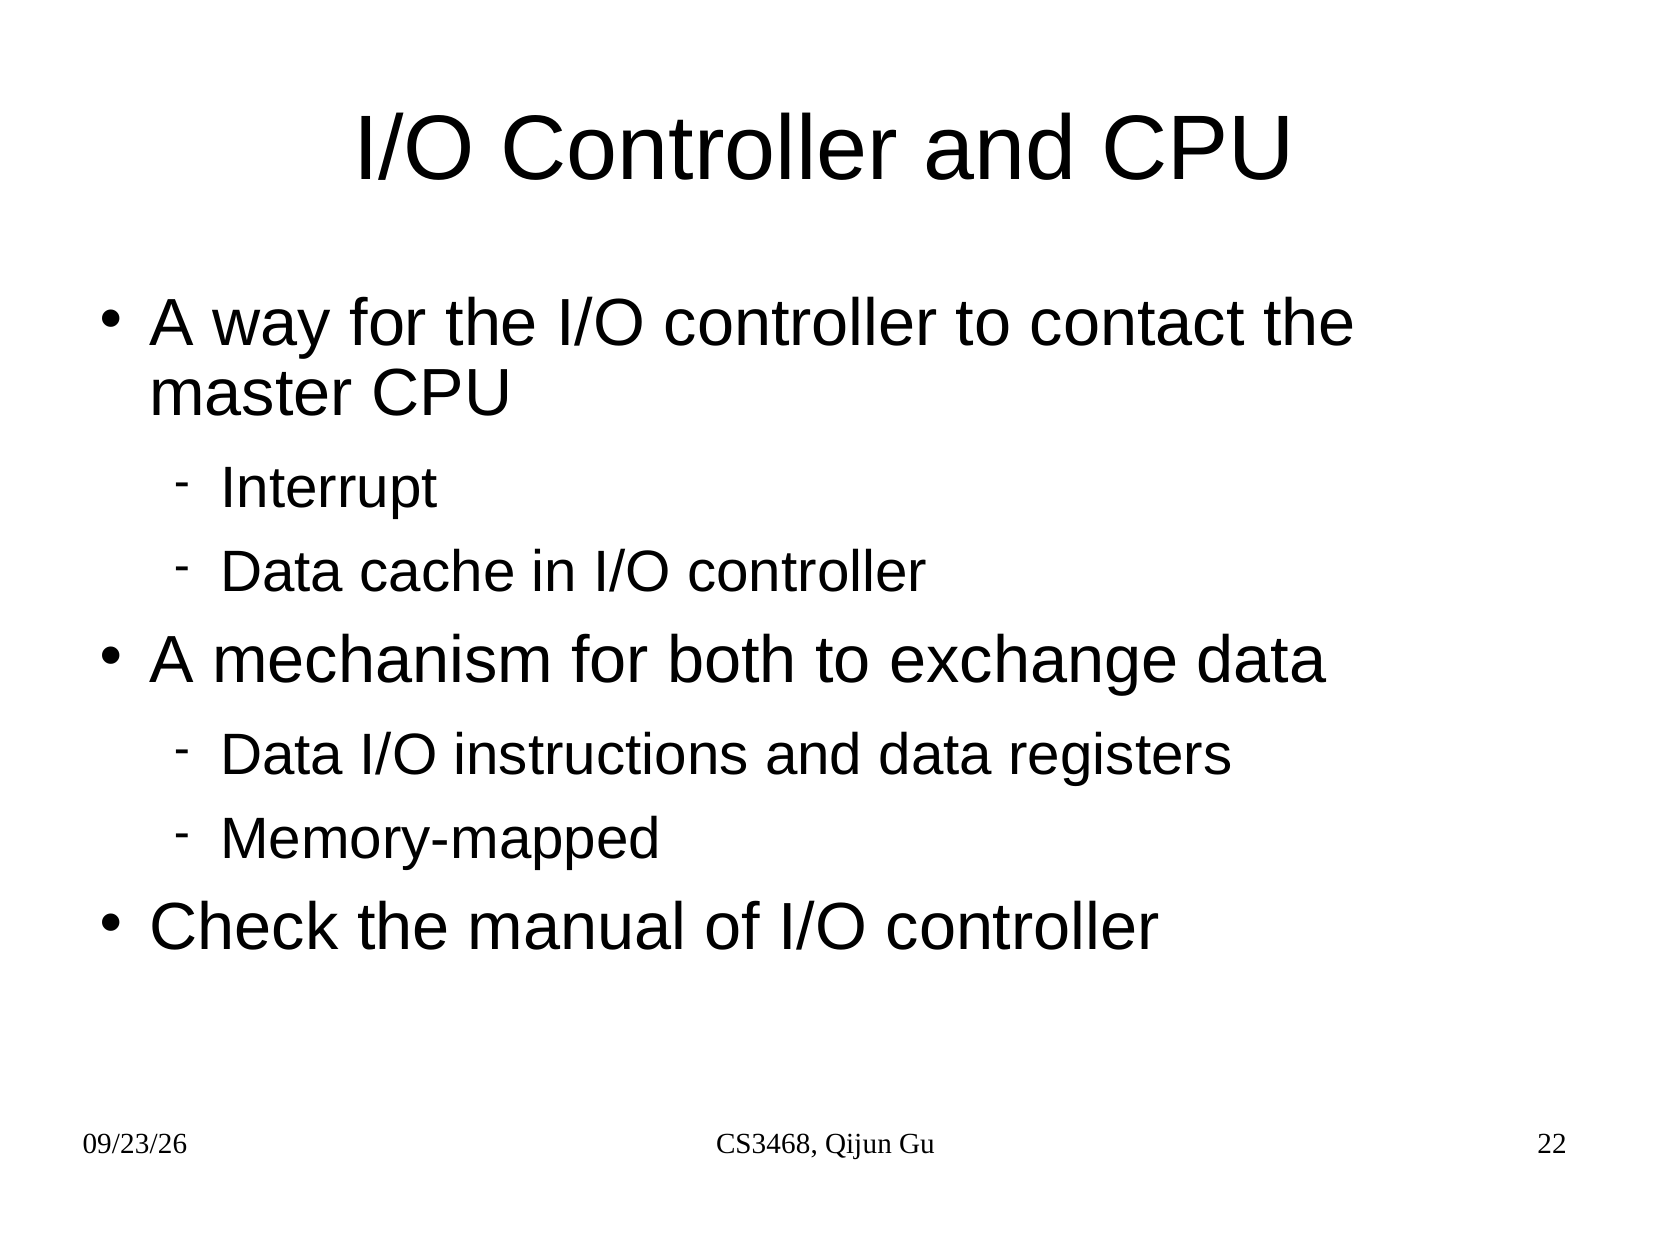

# I/O Controller and CPU
A way for the I/O controller to contact the master CPU
Interrupt
Data cache in I/O controller
A mechanism for both to exchange data
Data I/O instructions and data registers
Memory-mapped
Check the manual of I/O controller
CS3468, Qijun Gu
22